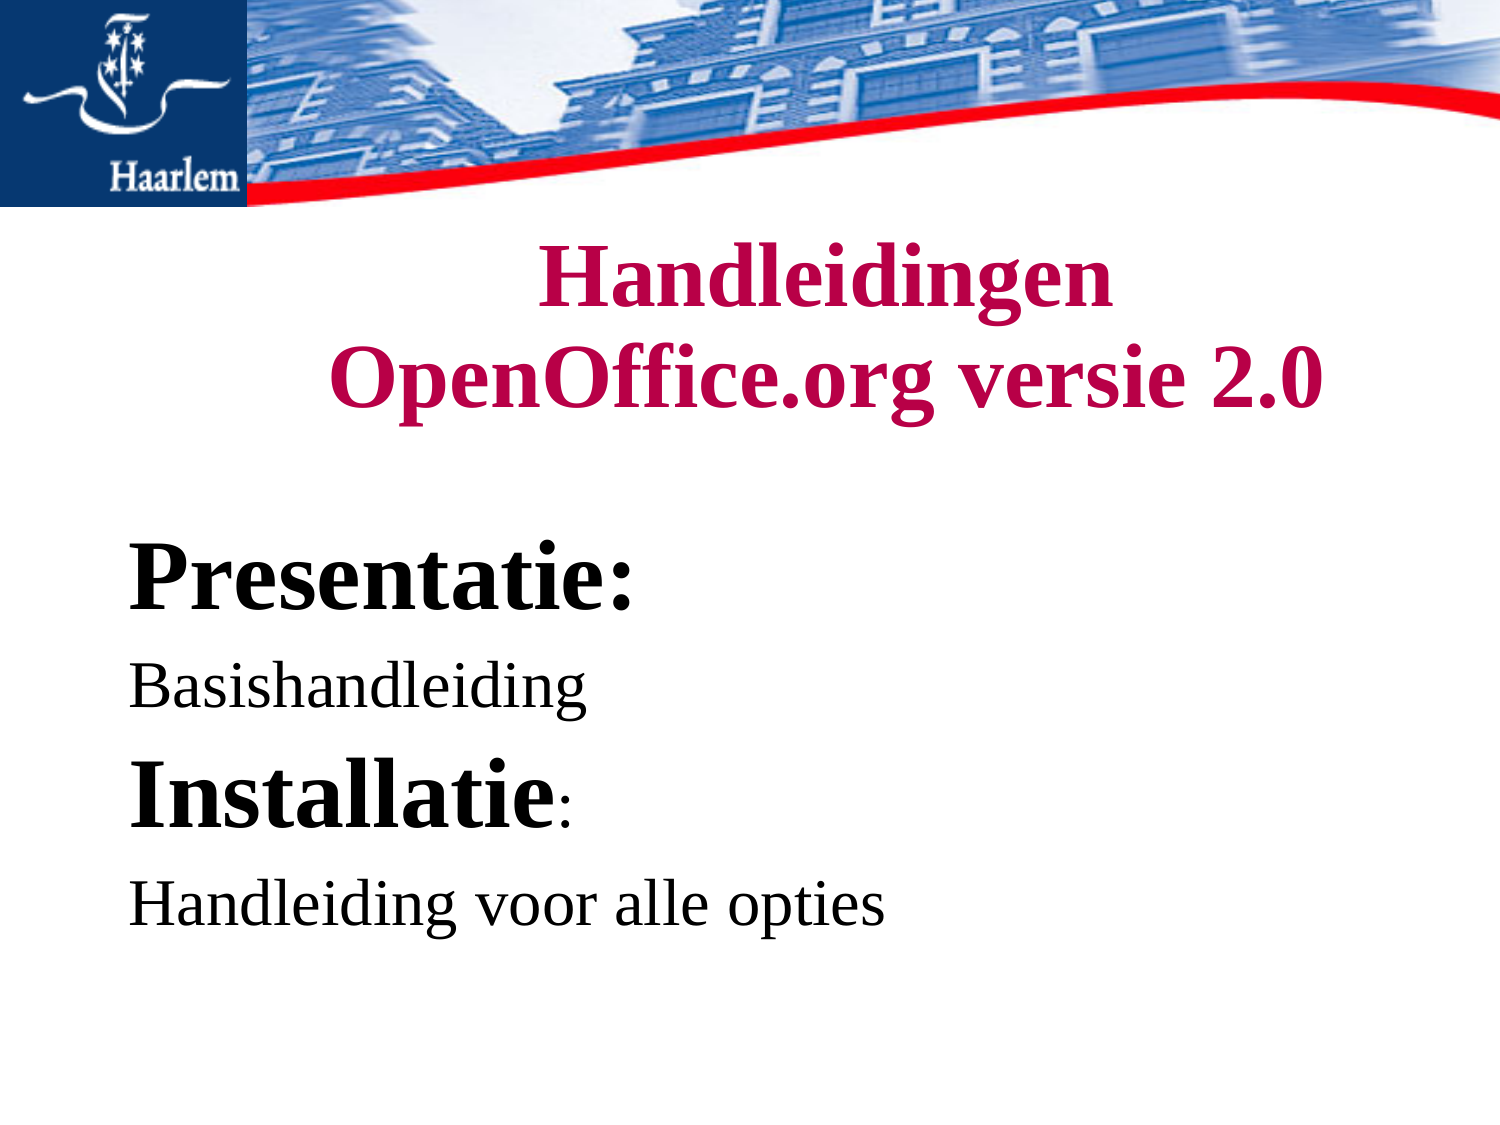

# Handleidingen OpenOffice.org versie 2.0
Presentatie:
Basishandleiding
Installatie:
Handleiding voor alle opties